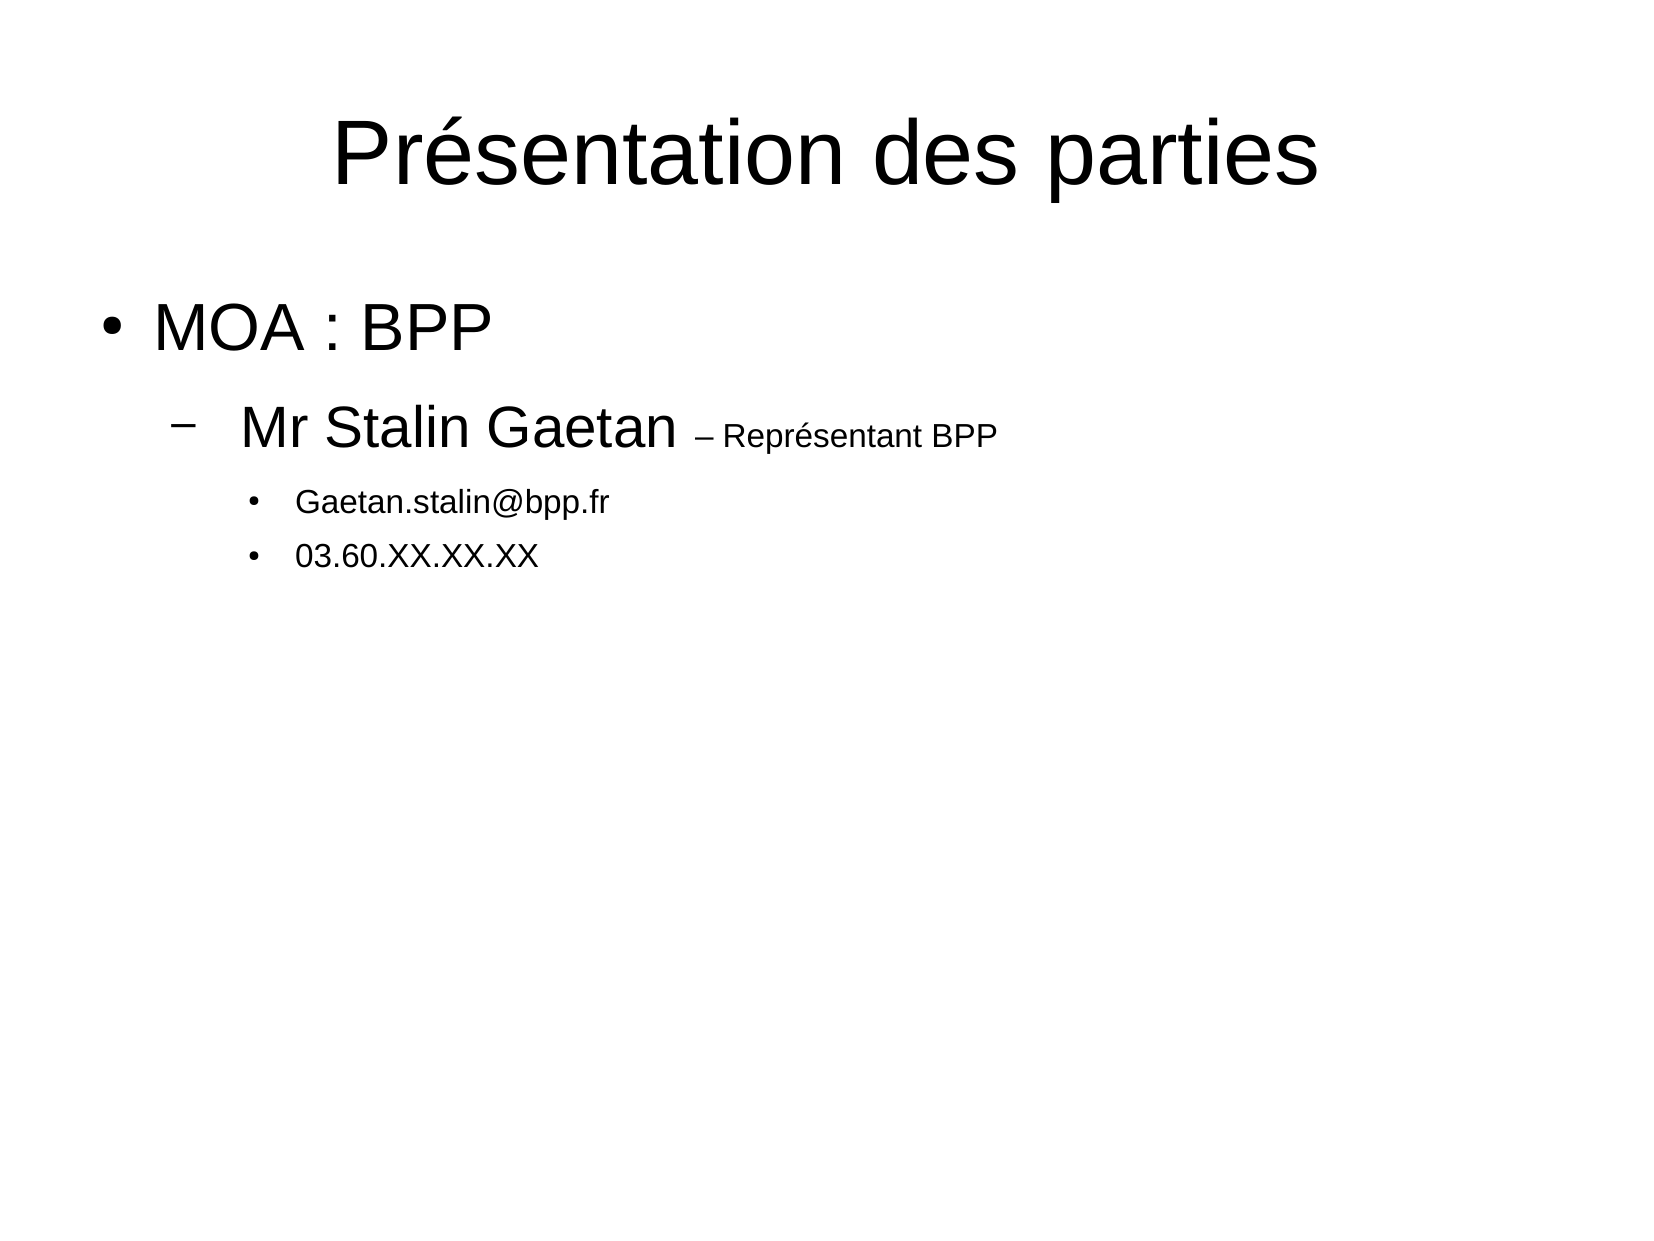

# Présentation des parties
MOA : BPP
 Mr Stalin Gaetan – Représentant BPP
Gaetan.stalin@bpp.fr
03.60.XX.XX.XX